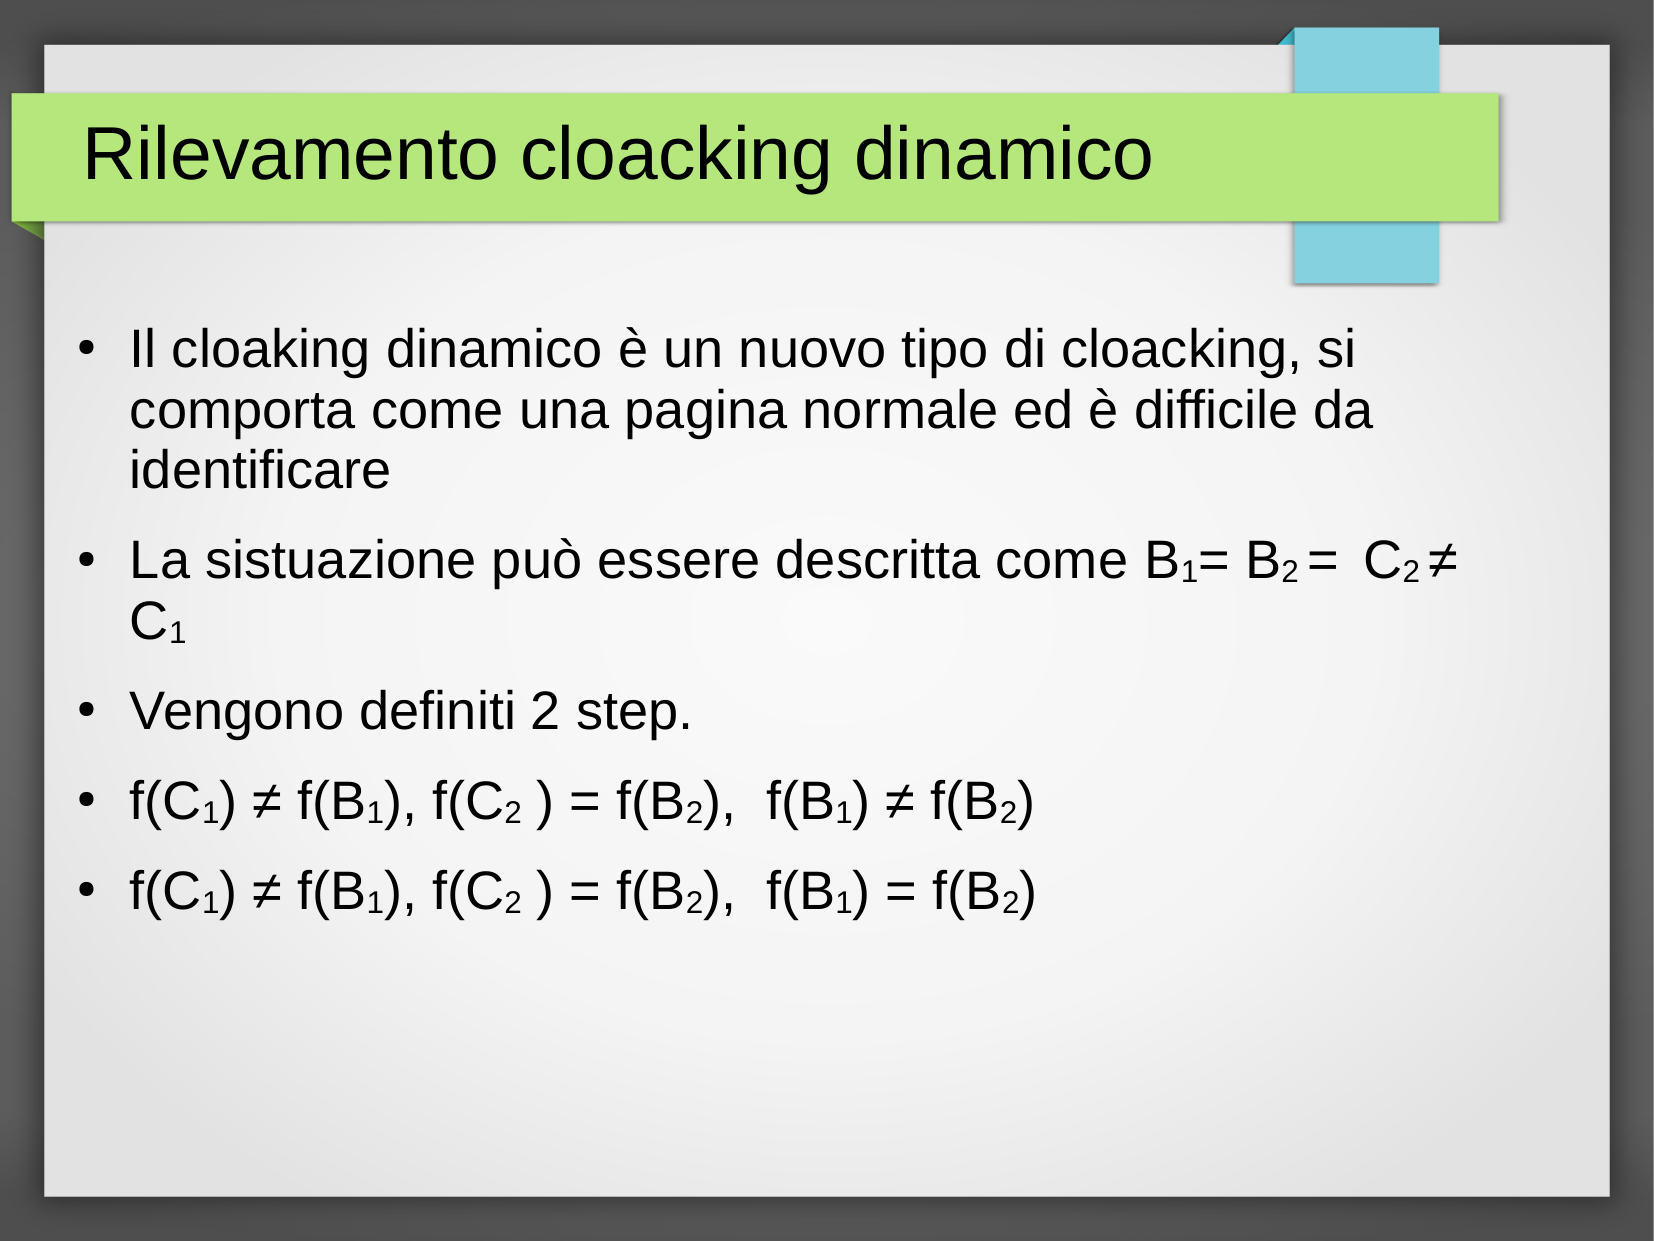

# Rilevamento cloacking dinamico
Il cloaking dinamico è un nuovo tipo di cloacking, si comporta come una pagina normale ed è difficile da identificare
La sistuazione può essere descritta come B1= B2 = C2 ≠ C1
Vengono definiti 2 step.
f(C1) ≠ f(B1), f(C2 ) = f(B2), f(B1) ≠ f(B2)
f(C1) ≠ f(B1), f(C2 ) = f(B2), f(B1) = f(B2)